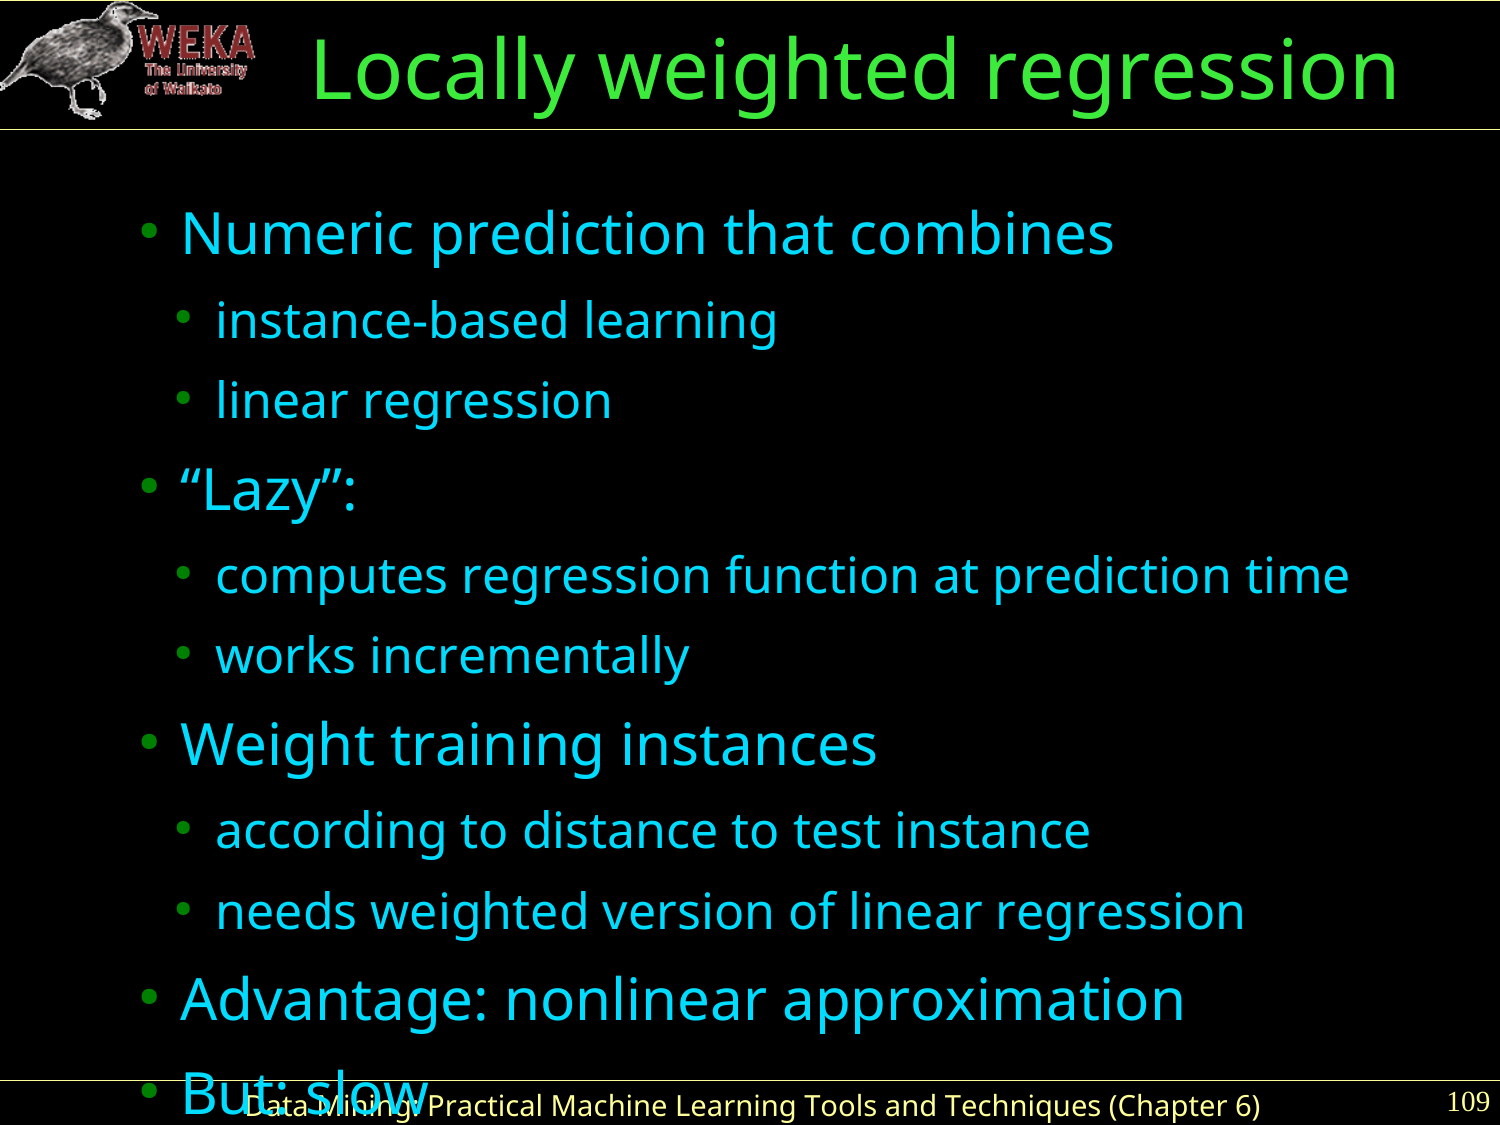

# Locally weighted regression
Numeric prediction that combines
instance-based learning
linear regression
“Lazy”:
computes regression function at prediction time
works incrementally
Weight training instances
according to distance to test instance
needs weighted version of linear regression
Advantage: nonlinear approximation
But: slow
Data Mining: Practical Machine Learning Tools and Techniques (Chapter 6)
109